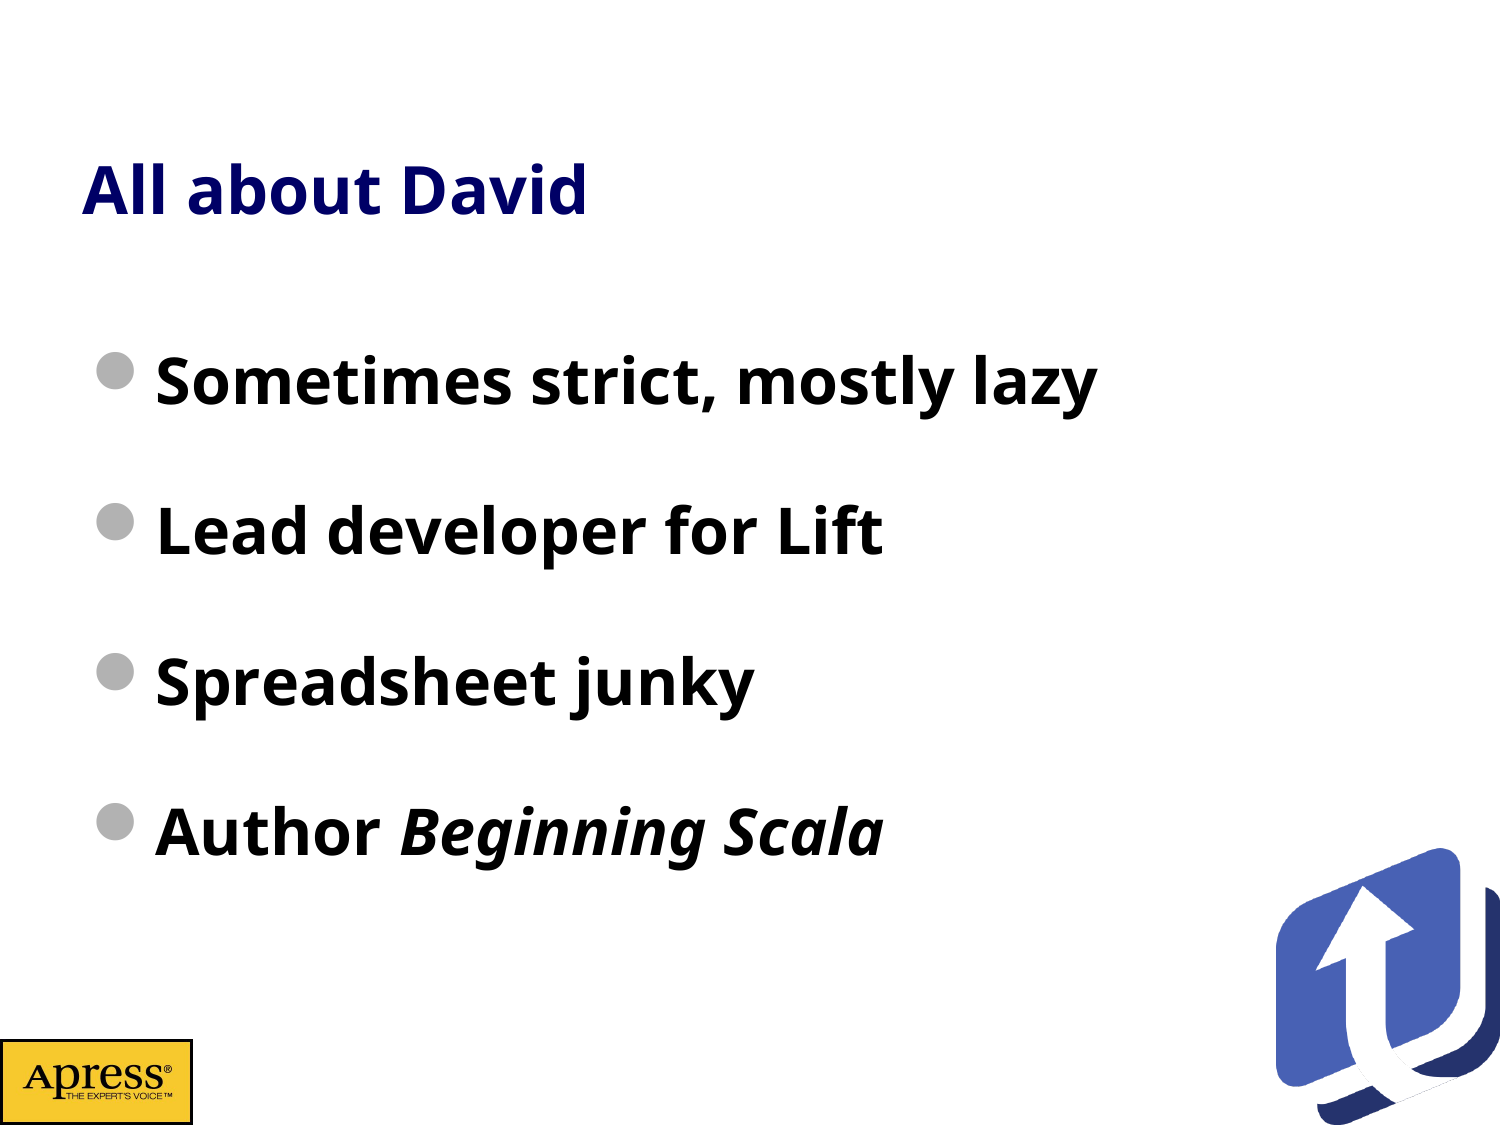

# All about David
Sometimes strict, mostly lazy
Lead developer for Lift
Spreadsheet junky
Author Beginning Scala